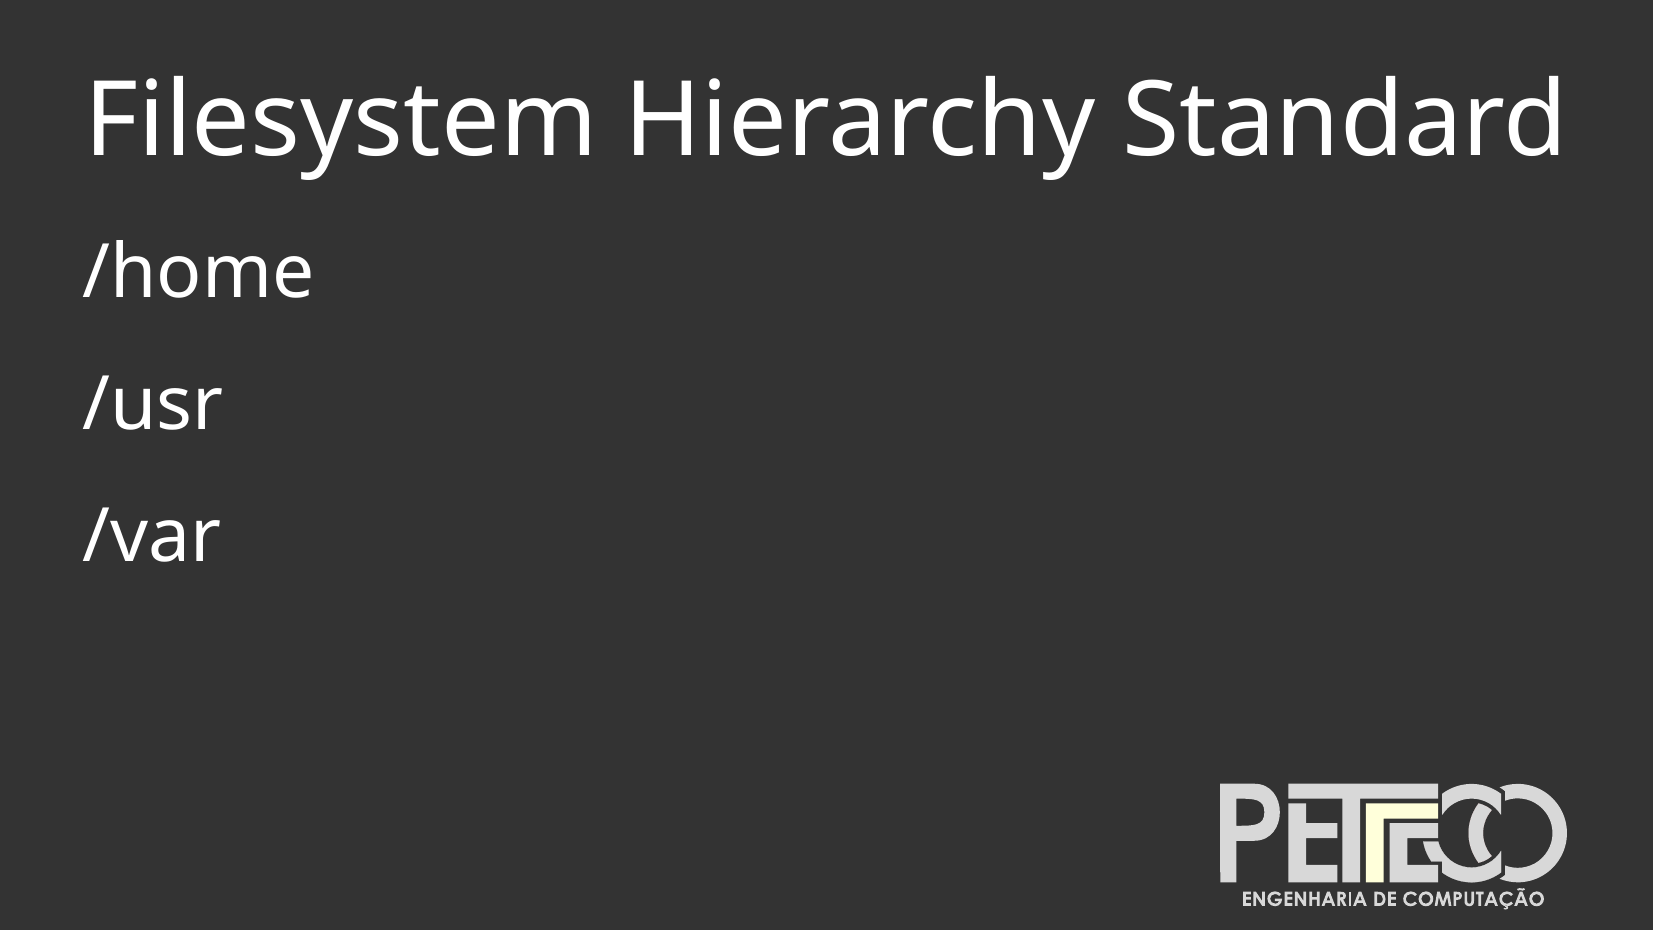

# Filesystem Hierarchy Standard
/home
/usr
/var